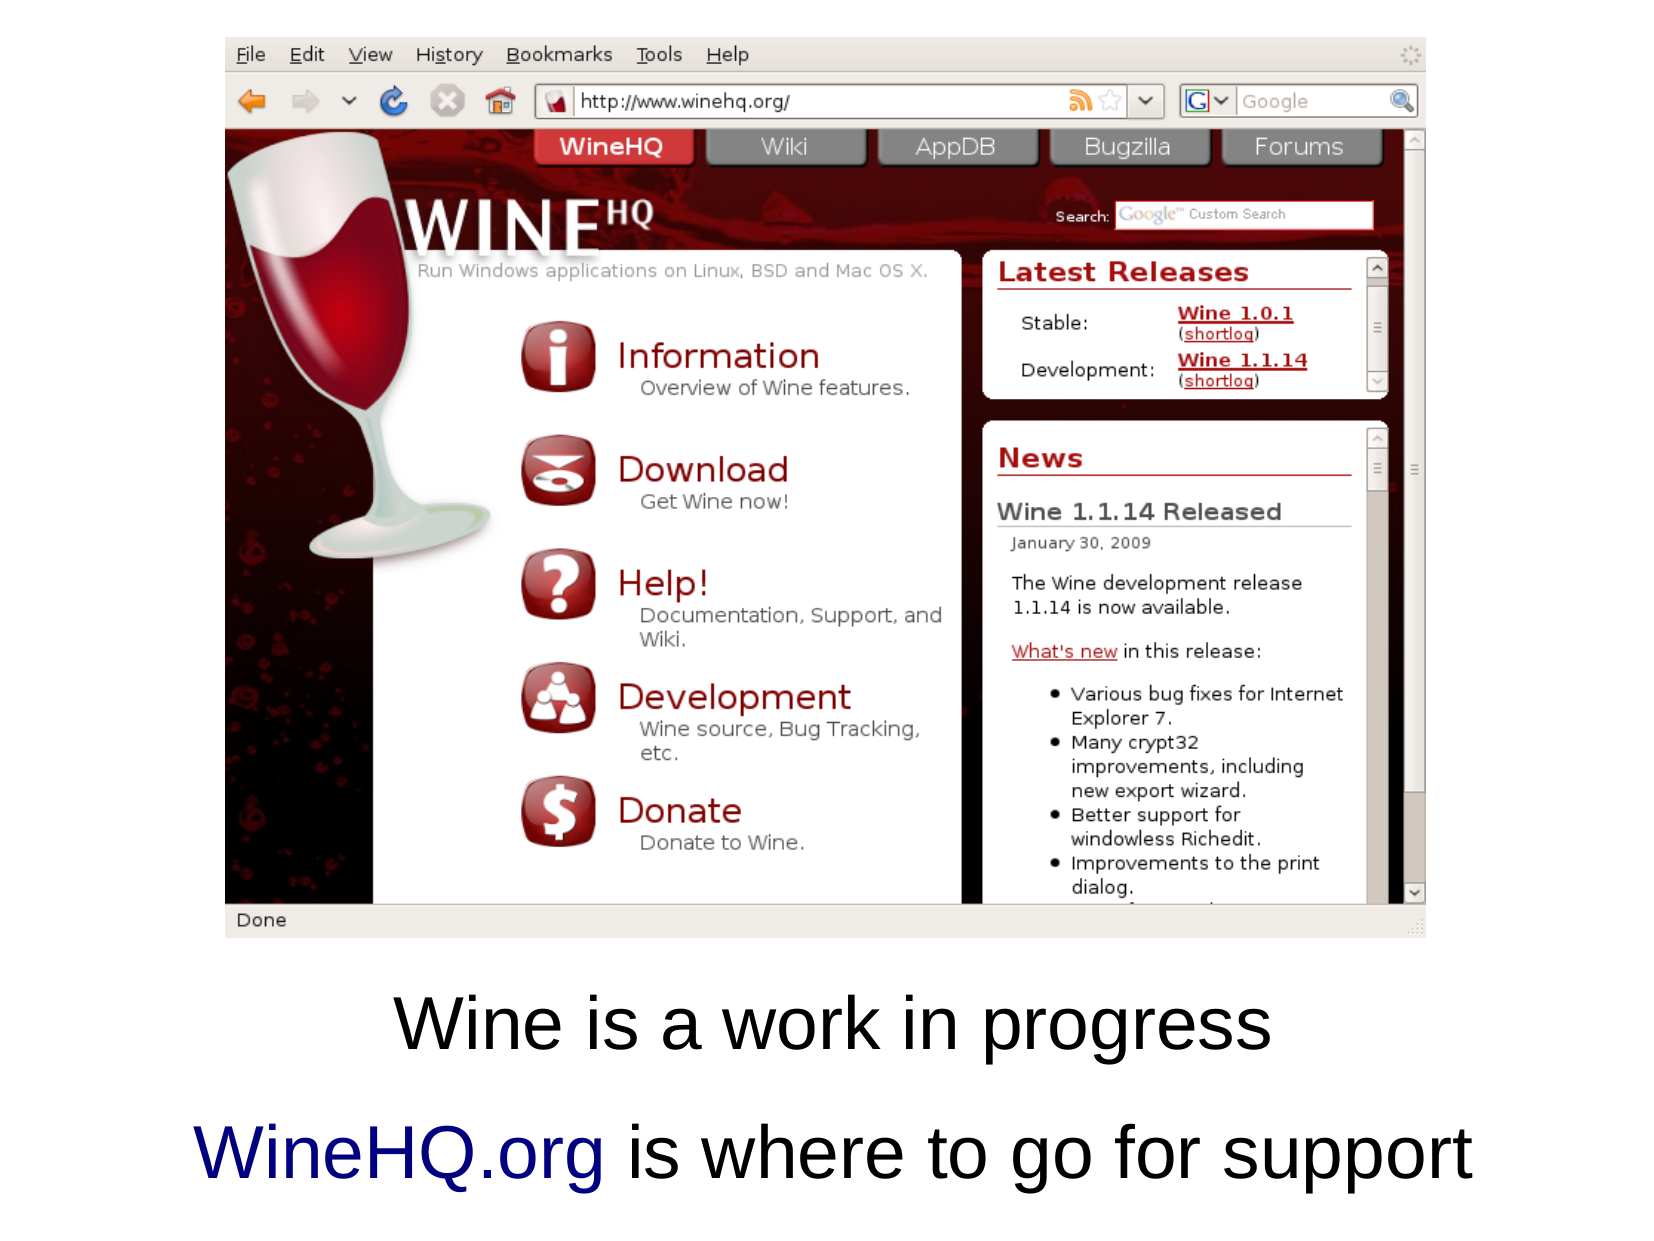

Wine is a work in progress
WineHQ.org is where to go for support